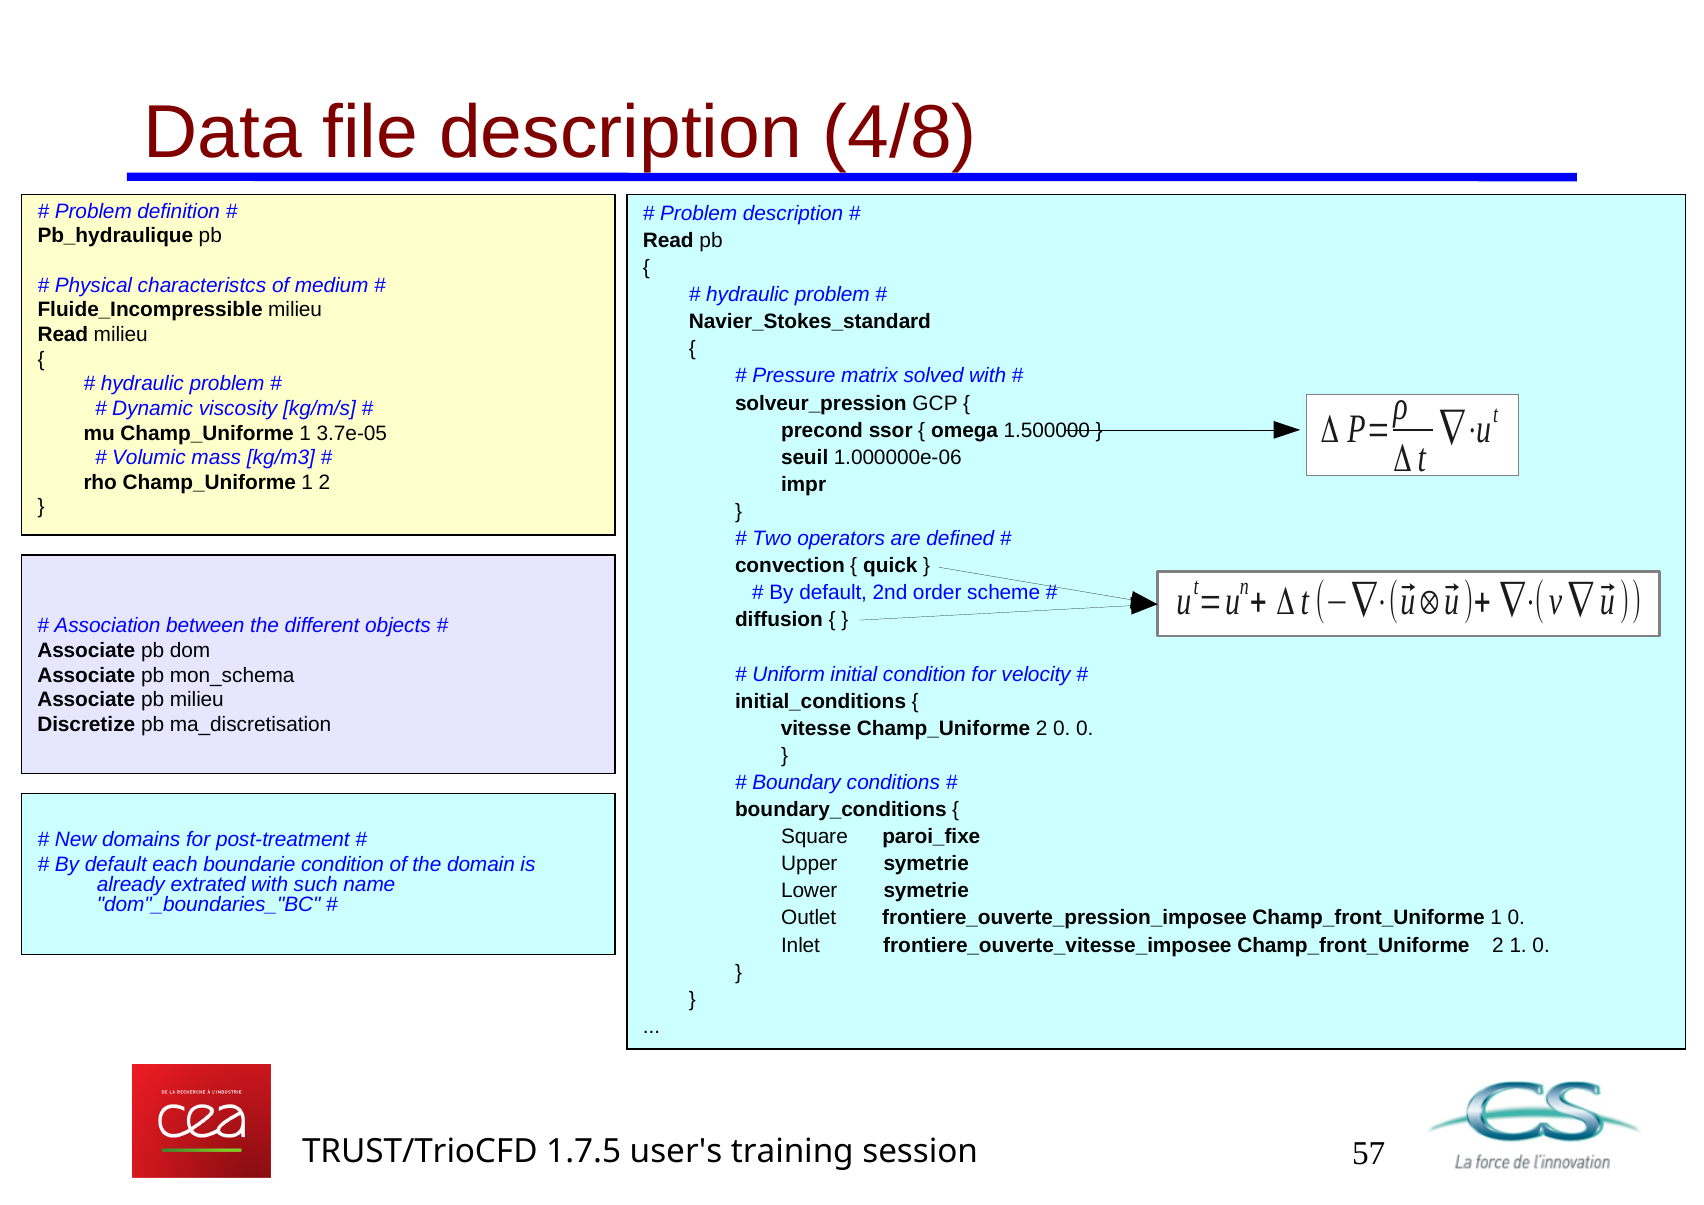

# Data file description (4/8)
# Problem description #
Read pb
{
 # hydraulic problem #
 Navier_Stokes_standard
 {
 # Pressure matrix solved with #
 solveur_pression GCP {
 precond ssor { omega 1.500000 }
 seuil 1.000000e-06
 impr
 }
 # Two operators are defined #
 convection { quick }
 # By default, 2nd order scheme #
 diffusion { }
 # Uniform initial condition for velocity #
 initial_conditions {
 vitesse Champ_Uniforme 2 0. 0.
 }
 # Boundary conditions #
 boundary_conditions {
 Square paroi_fixe
 Upper symetrie
 Lower symetrie
 Outlet frontiere_ouverte_pression_imposee Champ_front_Uniforme 1 0.
 Inlet frontiere_ouverte_vitesse_imposee Champ_front_Uniforme 2 1. 0.
 }
 }
...
# Problem definition #
Pb_hydraulique pb
# Physical characteristcs of medium #
Fluide_Incompressible milieu
Read milieu
{
 # hydraulic problem #
 # Dynamic viscosity [kg/m/s] #
 mu Champ_Uniforme 1 3.7e-05
 # Volumic mass [kg/m3] #
 rho Champ_Uniforme 1 2
}
# Association between the different objects #
Associate pb dom
Associate pb mon_schema
Associate pb milieu
Discretize pb ma_discretisation
# New domains for post-treatment #
# By default each boundarie condition of the domain is already extrated with such name "dom"_boundaries_"BC" #
TRUST/TrioCFD 1.7.5 user's training session
57